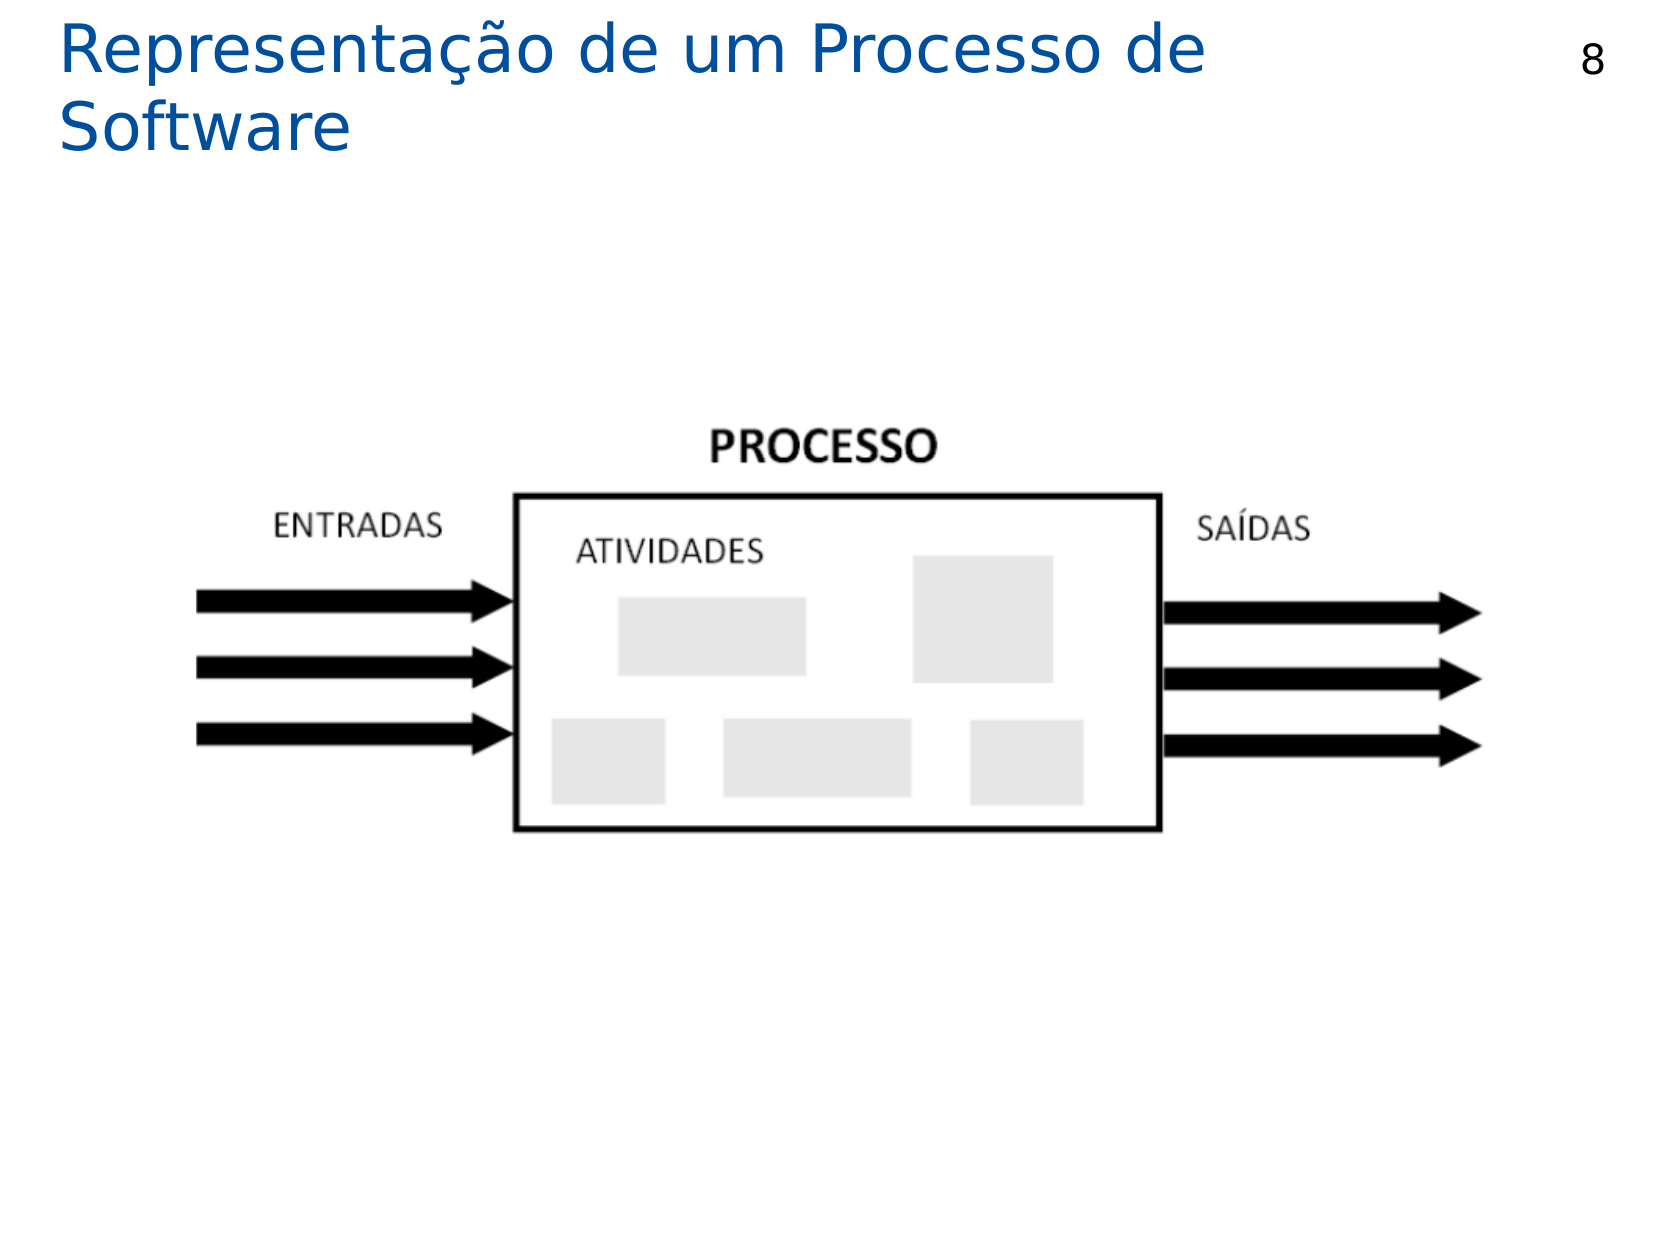

# Representação de um Processo de Software
8